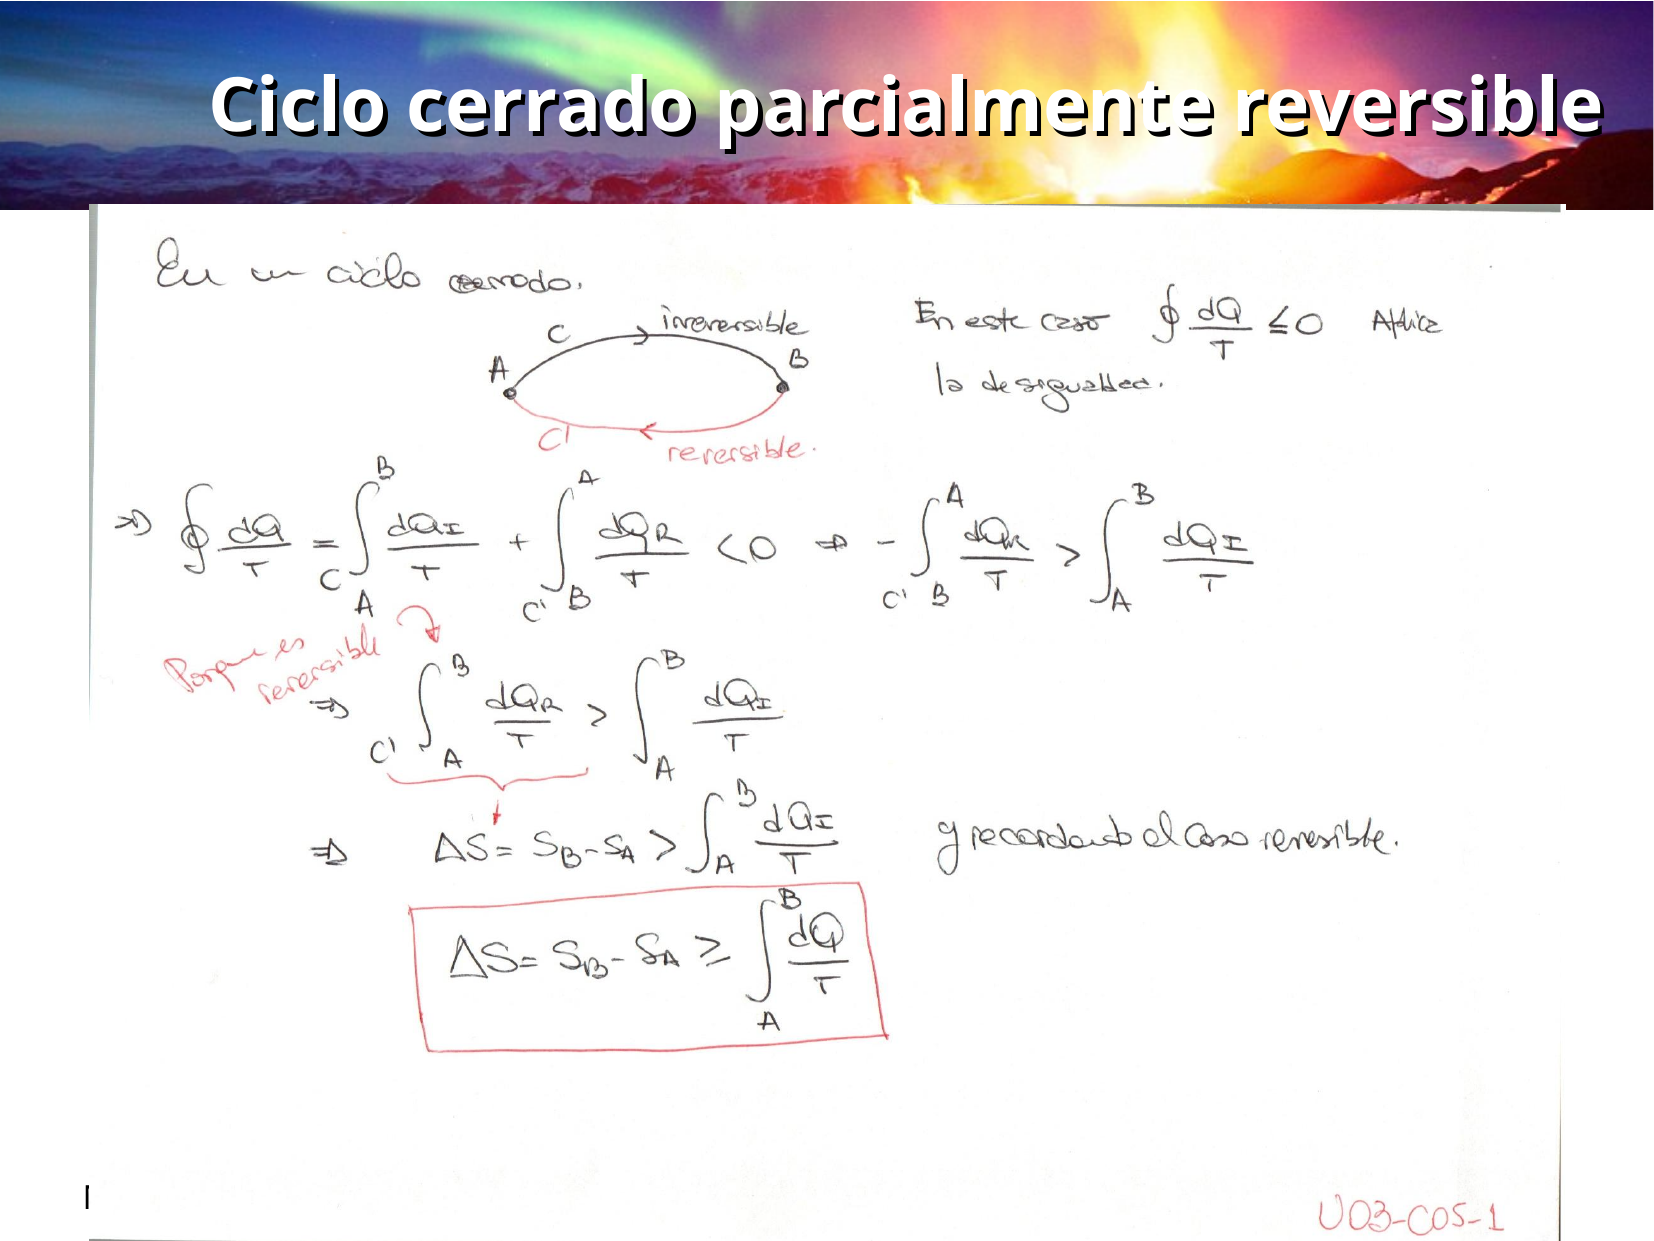

# Ciclo cerrado parcialmente reversible
May 12, 2020
H. Asorey - F3B 2020
20